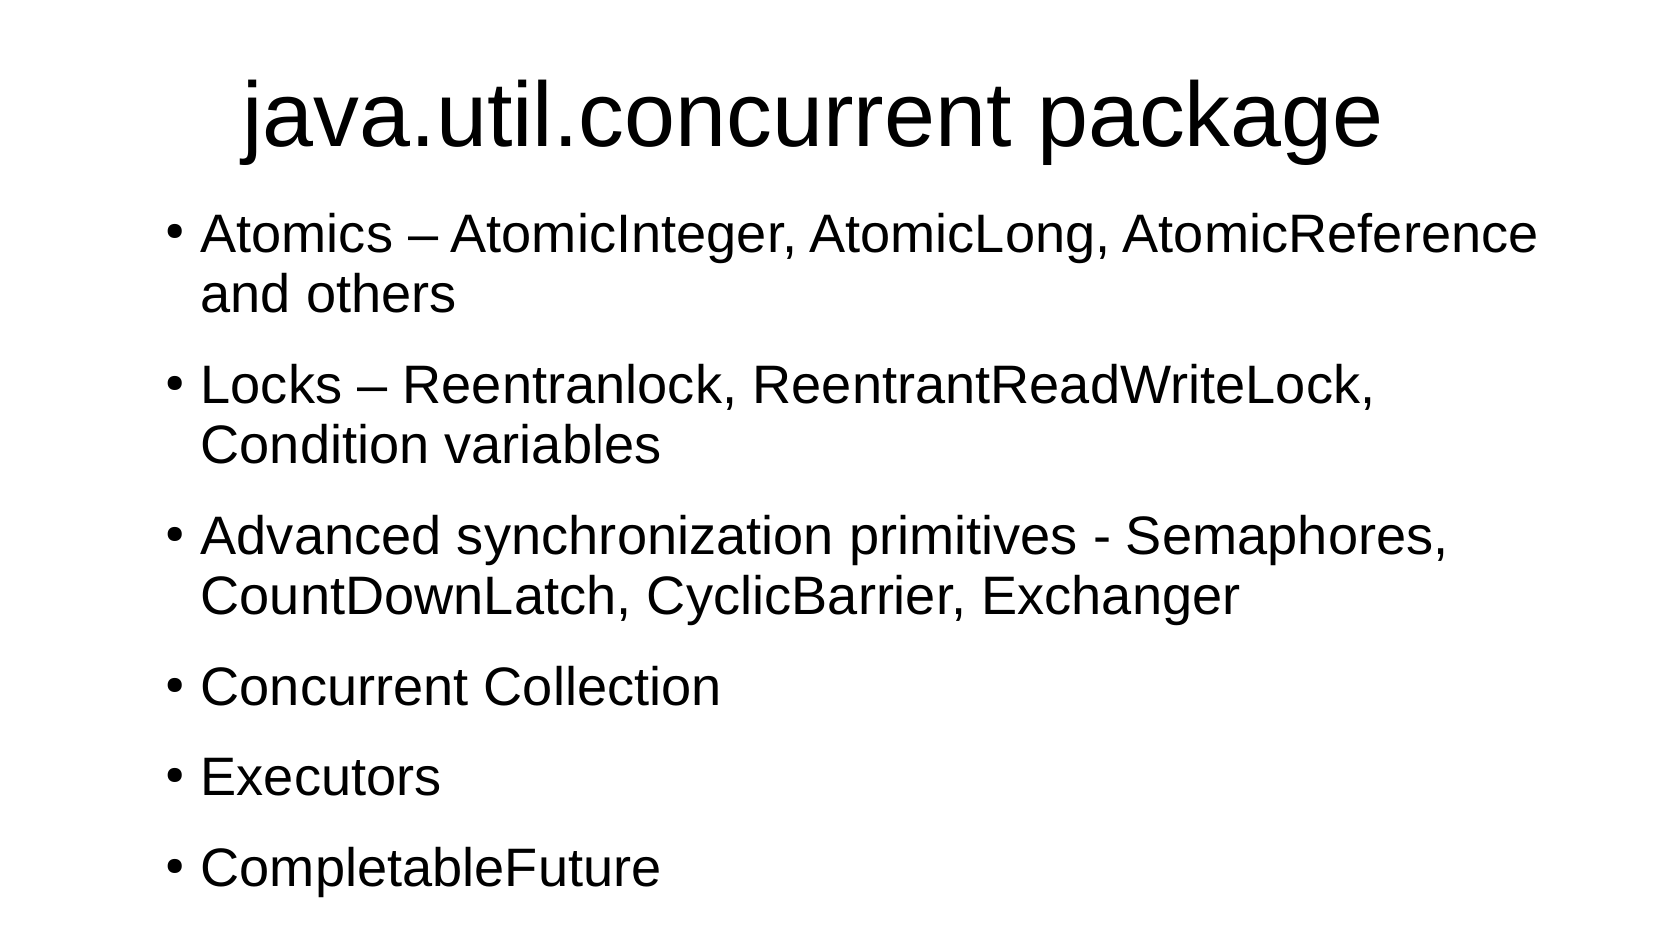

# java.util.concurrent package
Atomics – AtomicInteger, AtomicLong, AtomicReference and others
Locks – Reentranlock, ReentrantReadWriteLock, Condition variables
Advanced synchronization primitives - Semaphores, CountDownLatch, CyclicBarrier, Exchanger
Concurrent Collection
Executors
CompletableFuture